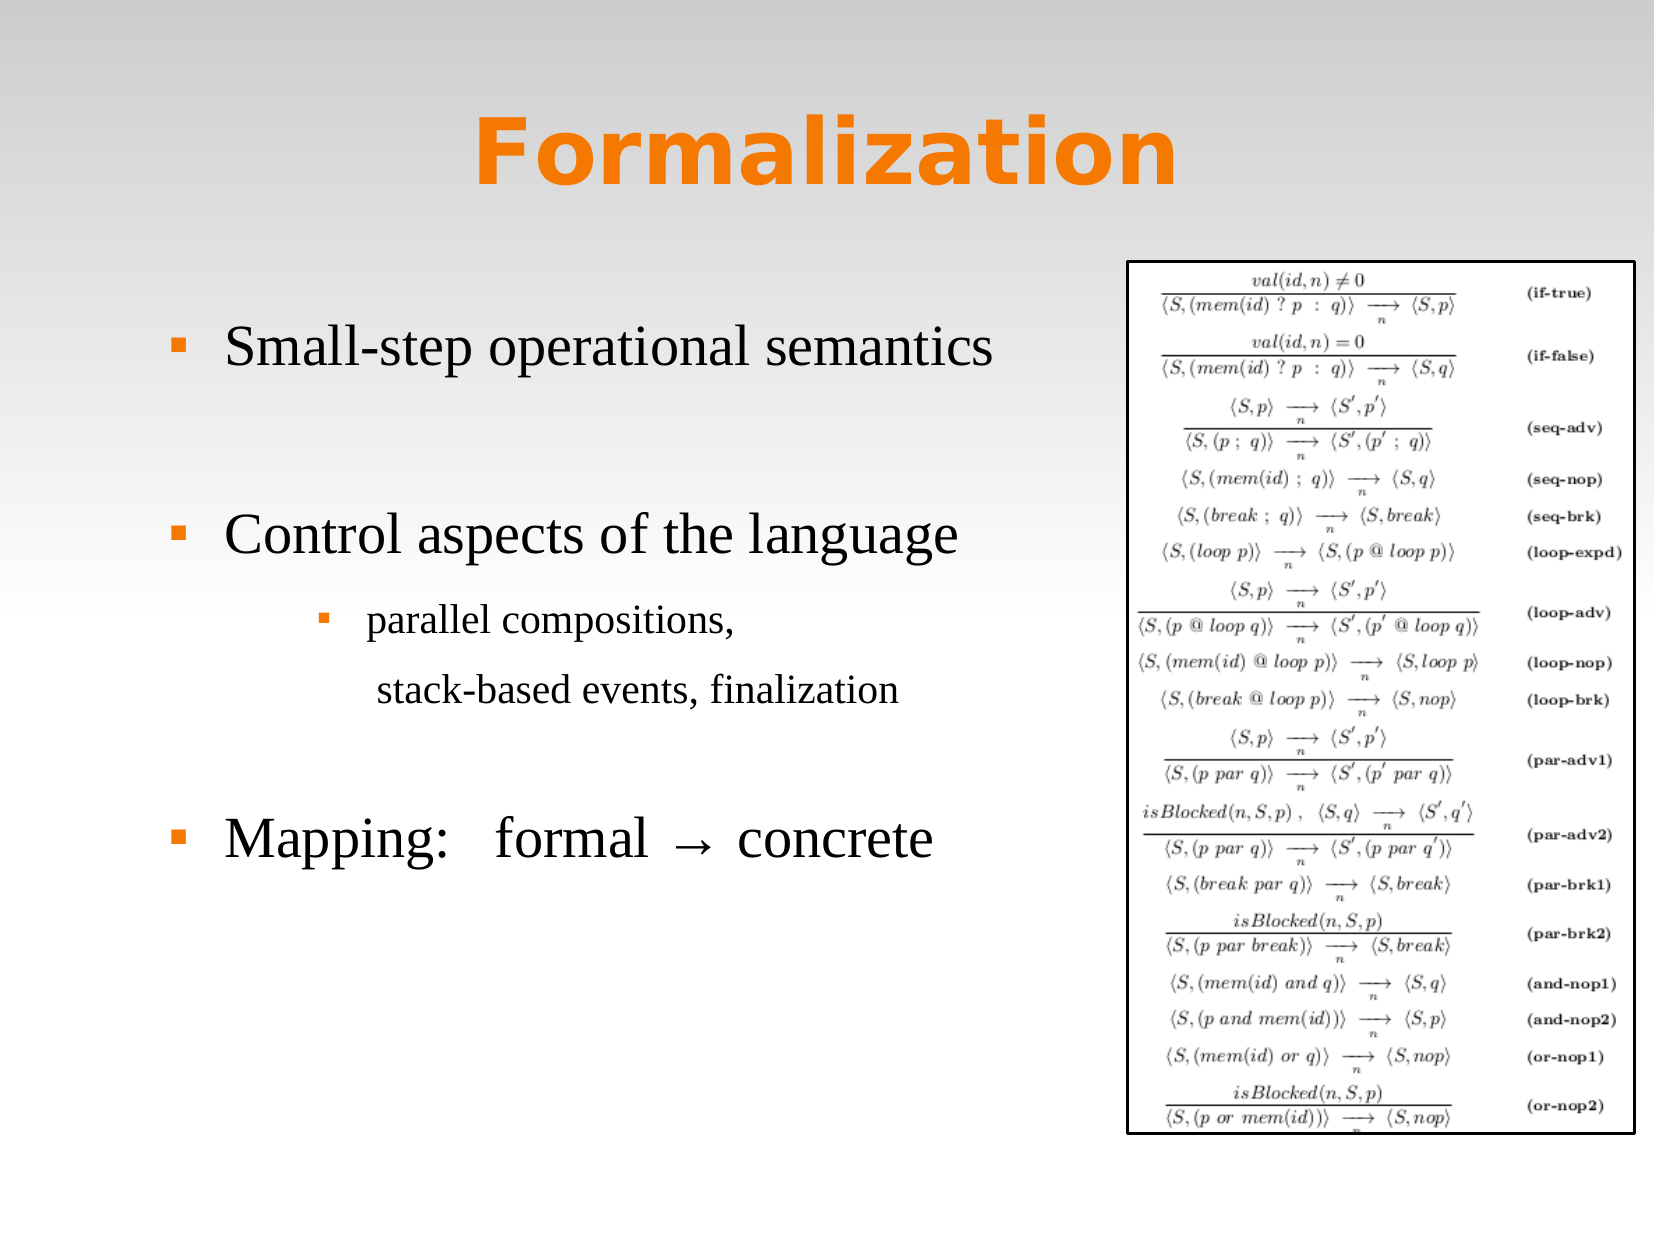

# Formalization
Small-step operational semantics
Control aspects of the language
parallel compositions,
 stack-based events, finalization
Mapping: formal → concrete